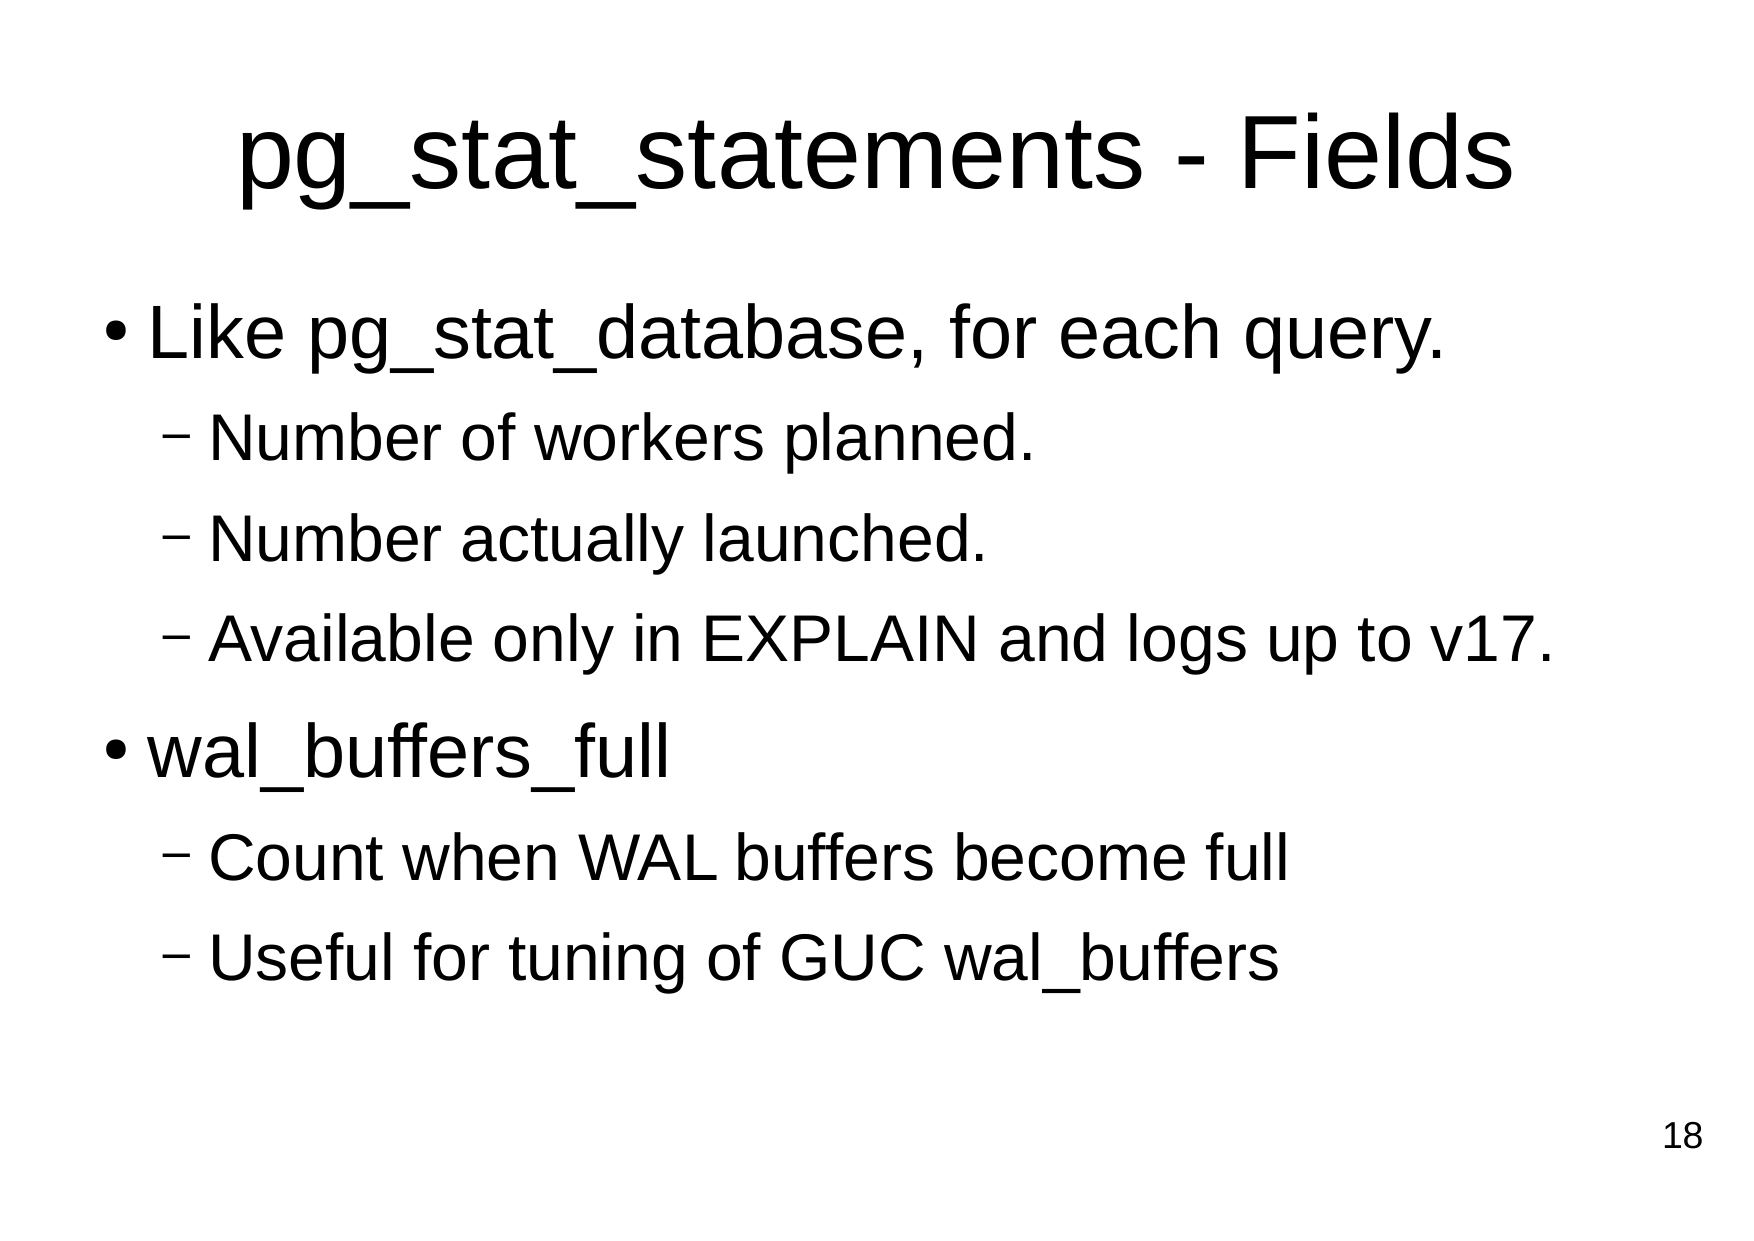

# pg_stat_statements - Fields
Like pg_stat_database, for each query.
Number of workers planned.
Number actually launched.
Available only in EXPLAIN and logs up to v17.
wal_buffers_full
Count when WAL buffers become full
Useful for tuning of GUC wal_buffers